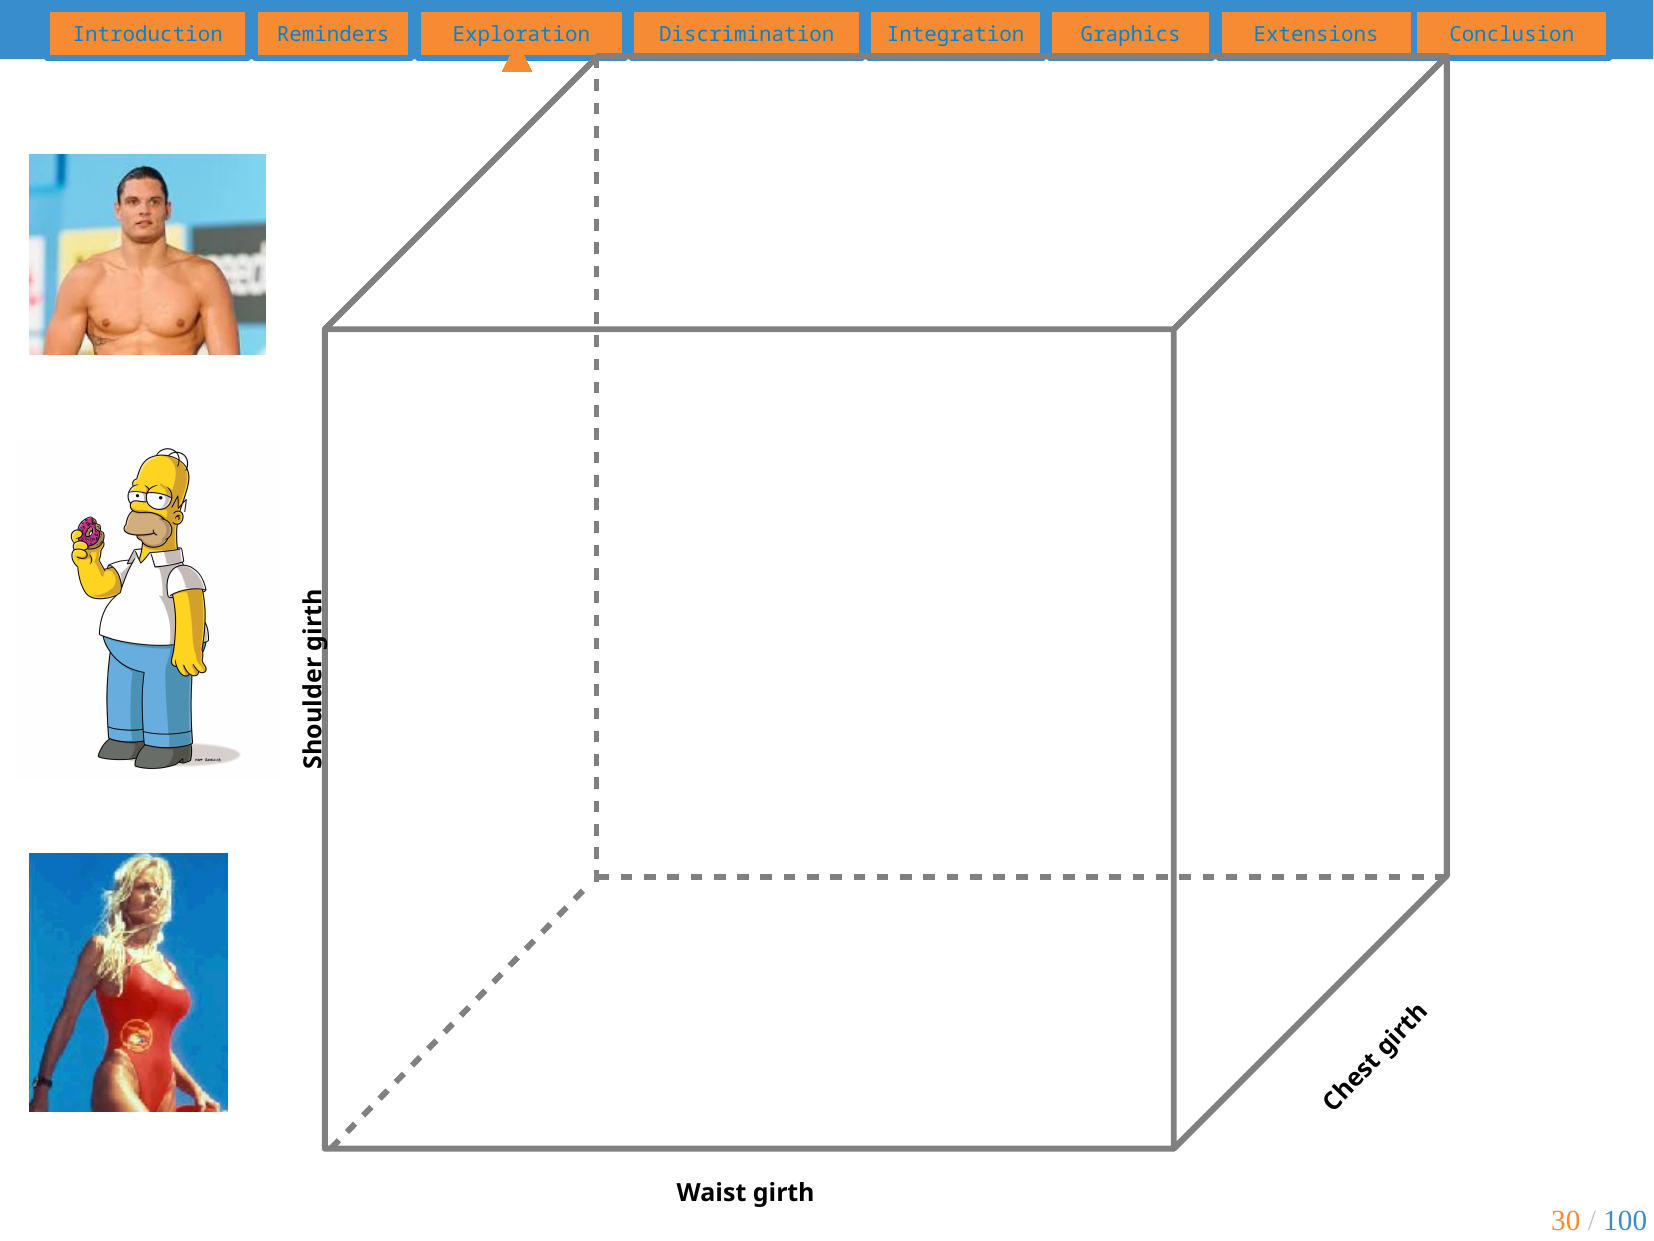

Shoulder girth
Chest girth
Waist girth
30